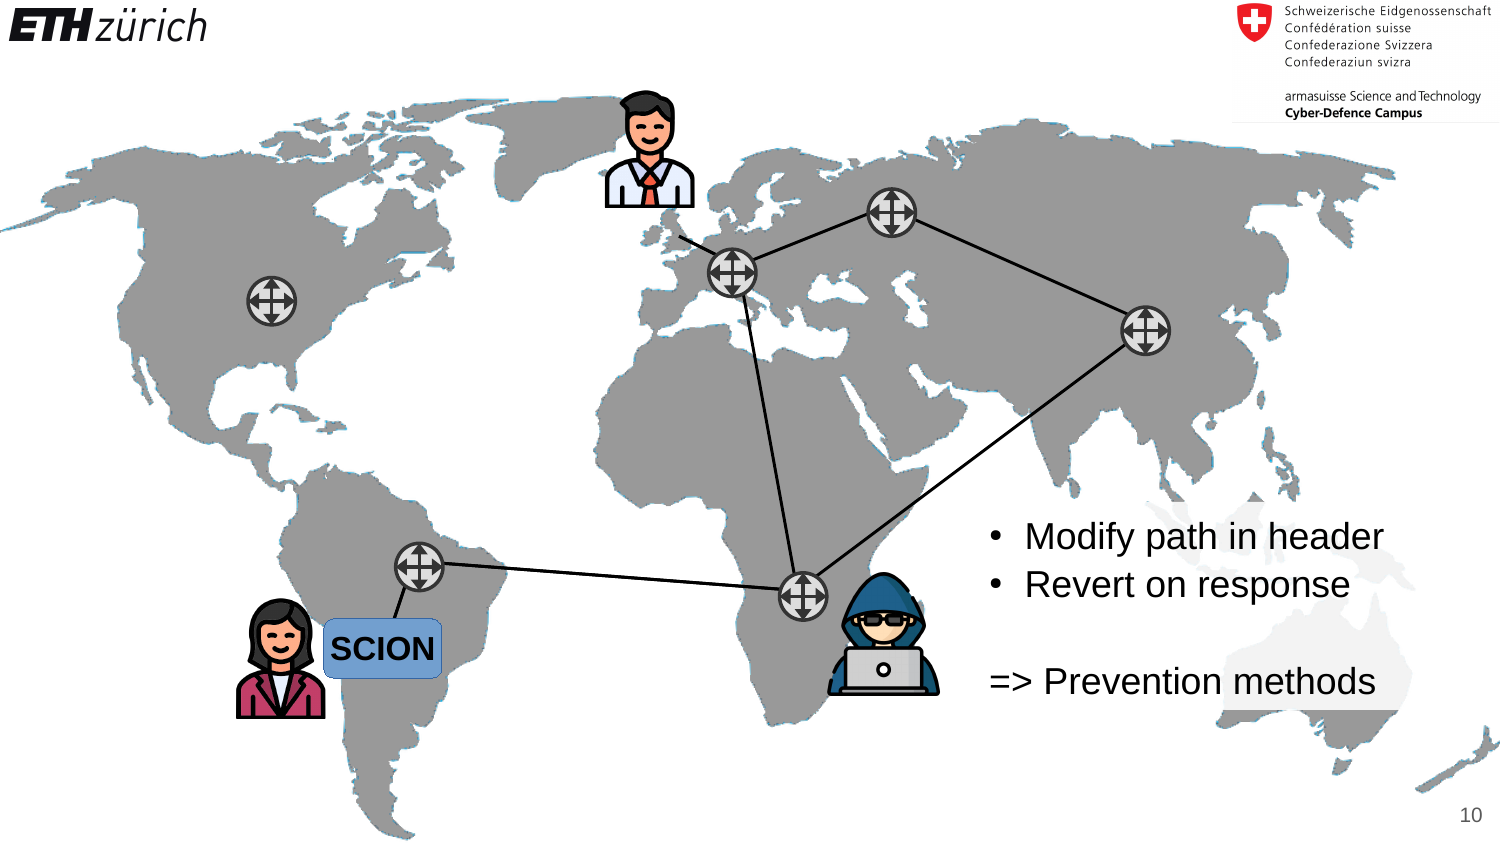

Modify path in header
Revert on response
=> Prevention methods
SCION
10